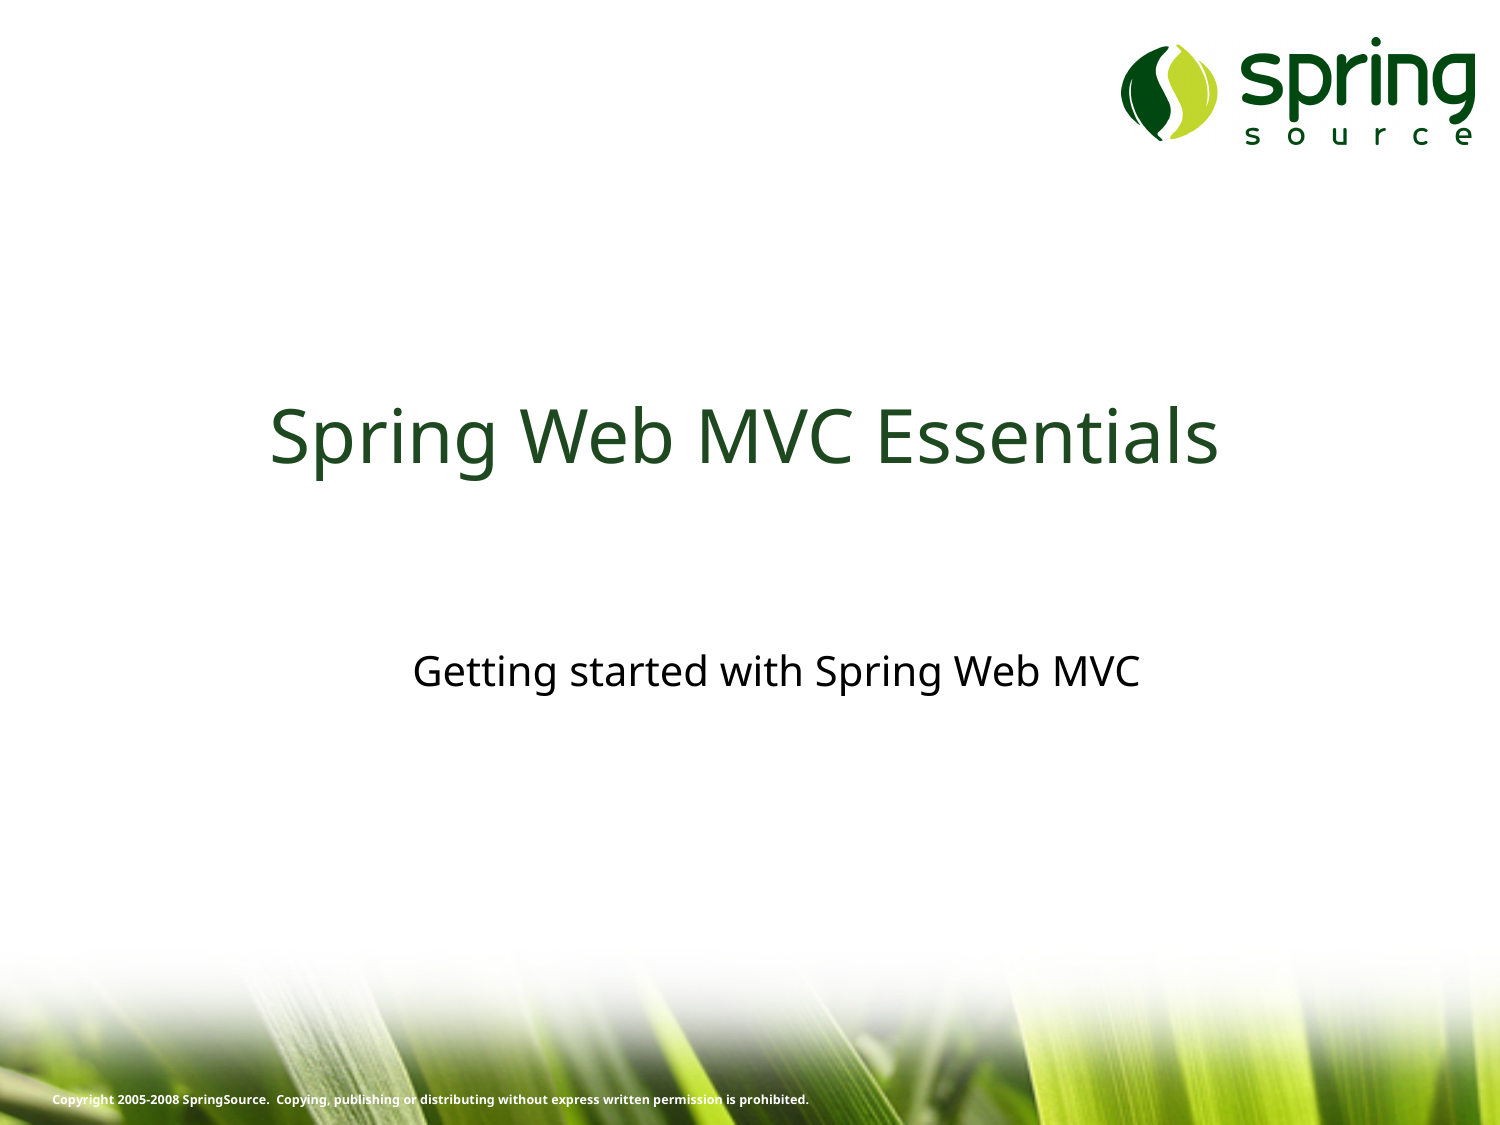

# Spring Web MVC Essentials
Getting started with Spring Web MVC